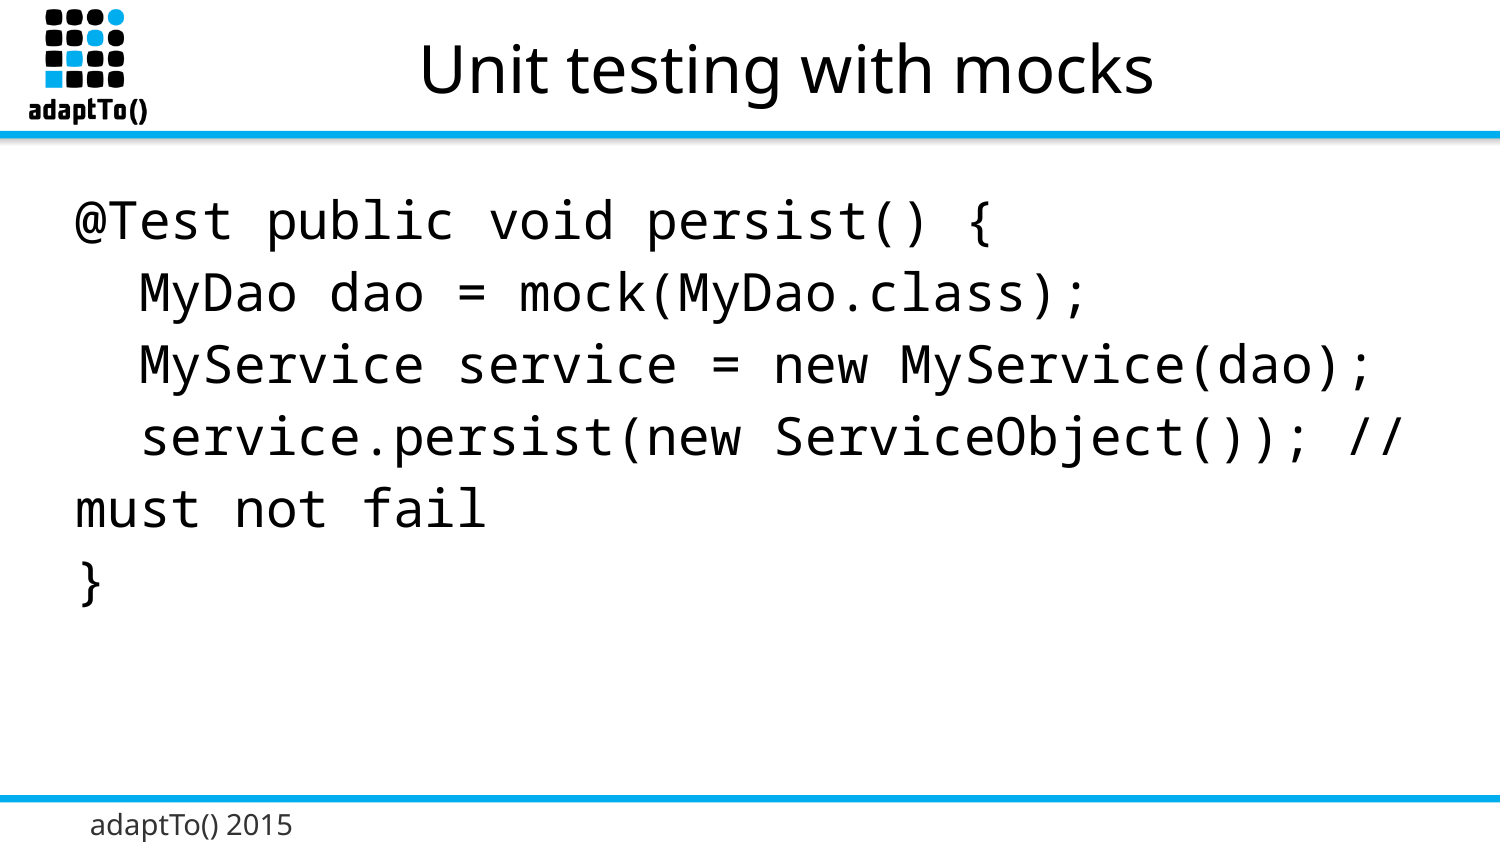

# Unit testing with mocks
@Test public void persist() {
 MyDao dao = mock(MyDao.class);
 MyService service = new MyService(dao);
 service.persist(new ServiceObject()); // must not fail
}